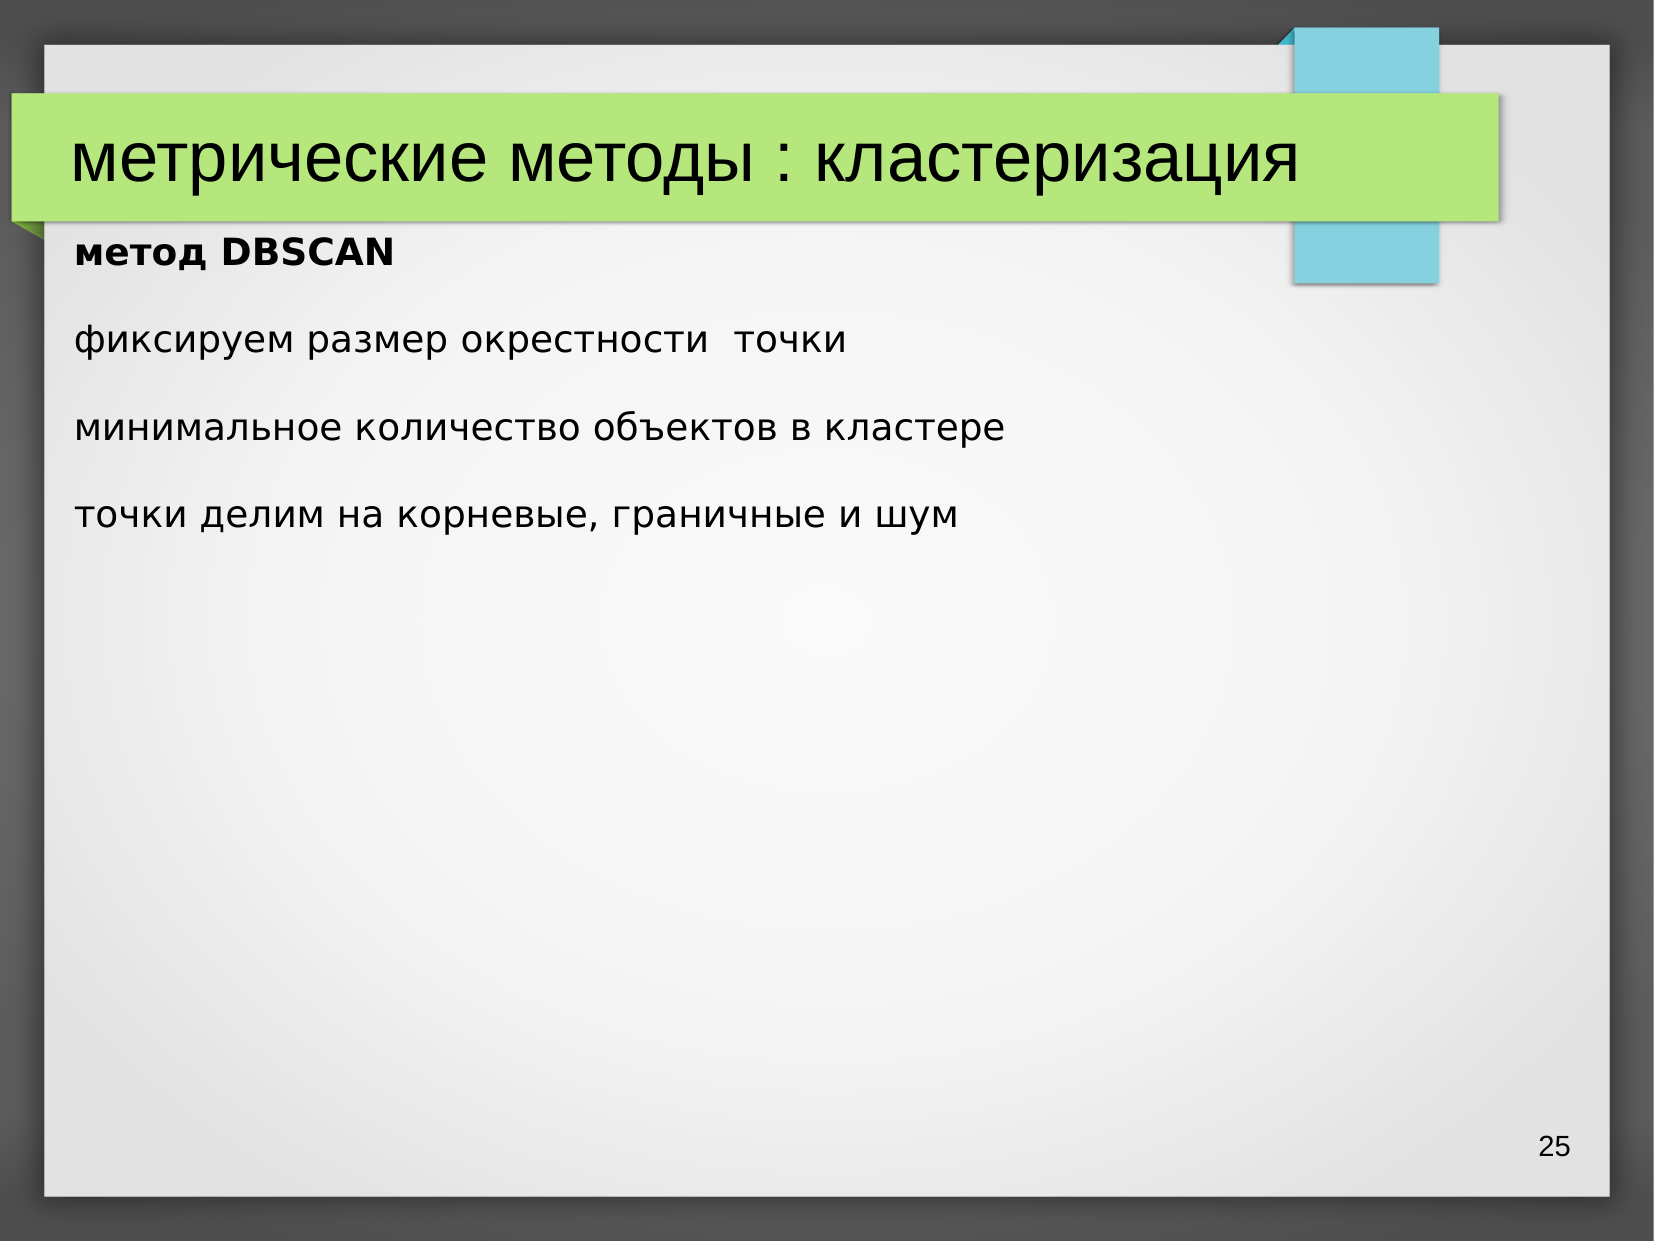

# метрические методы : кластеризация
метод DBSCAN
фиксируем размер окрестности точки
минимальное количество объектов в кластере
точки делим на корневые, граничные и шум
25